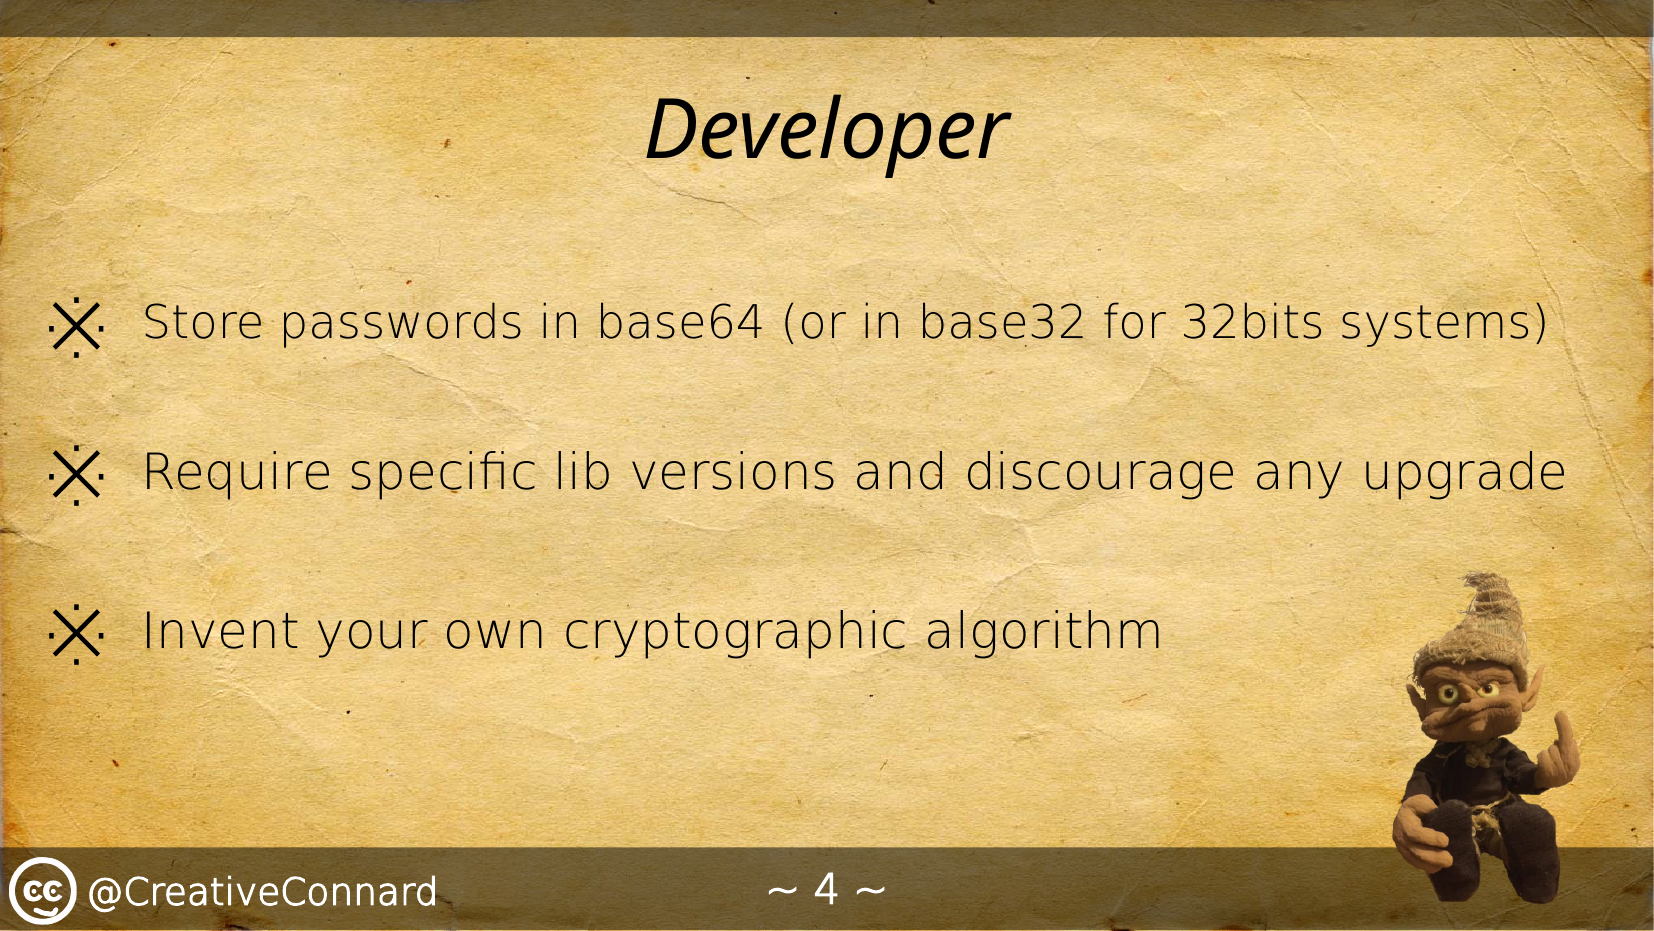

# Developer
※
Store passwords in base64 (or in base32 for 32bits systems)
※
Require specific lib versions and discourage any upgrade
※
Invent your own cryptographic algorithm
4